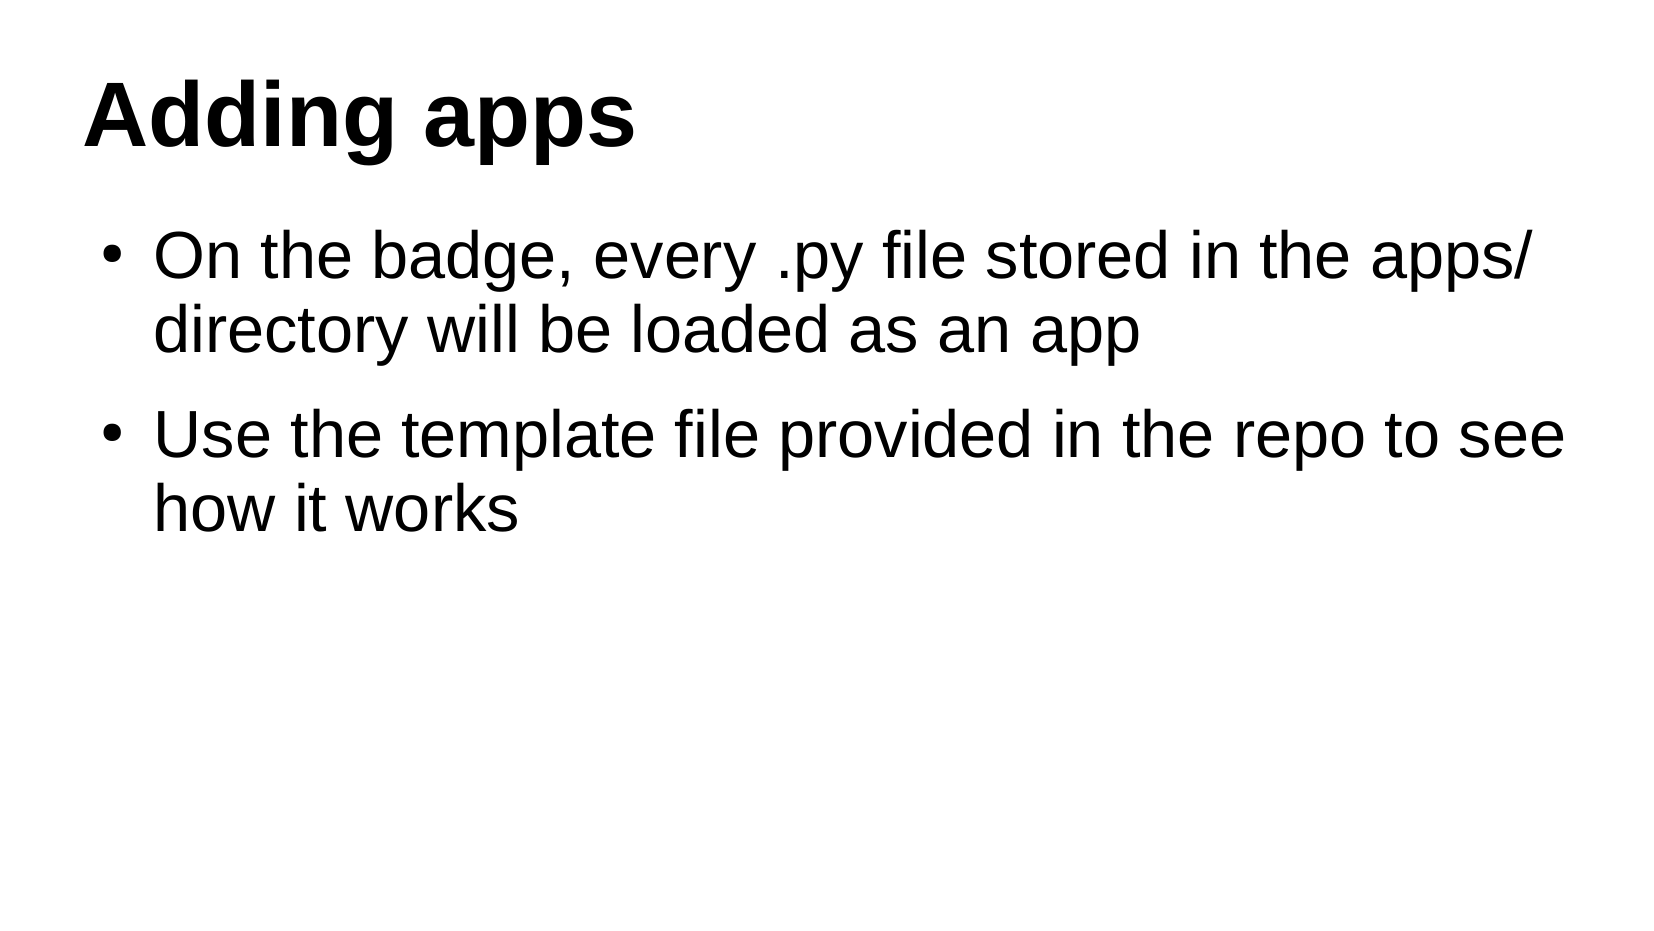

# Adding apps
On the badge, every .py file stored in the apps/ directory will be loaded as an app
Use the template file provided in the repo to see how it works